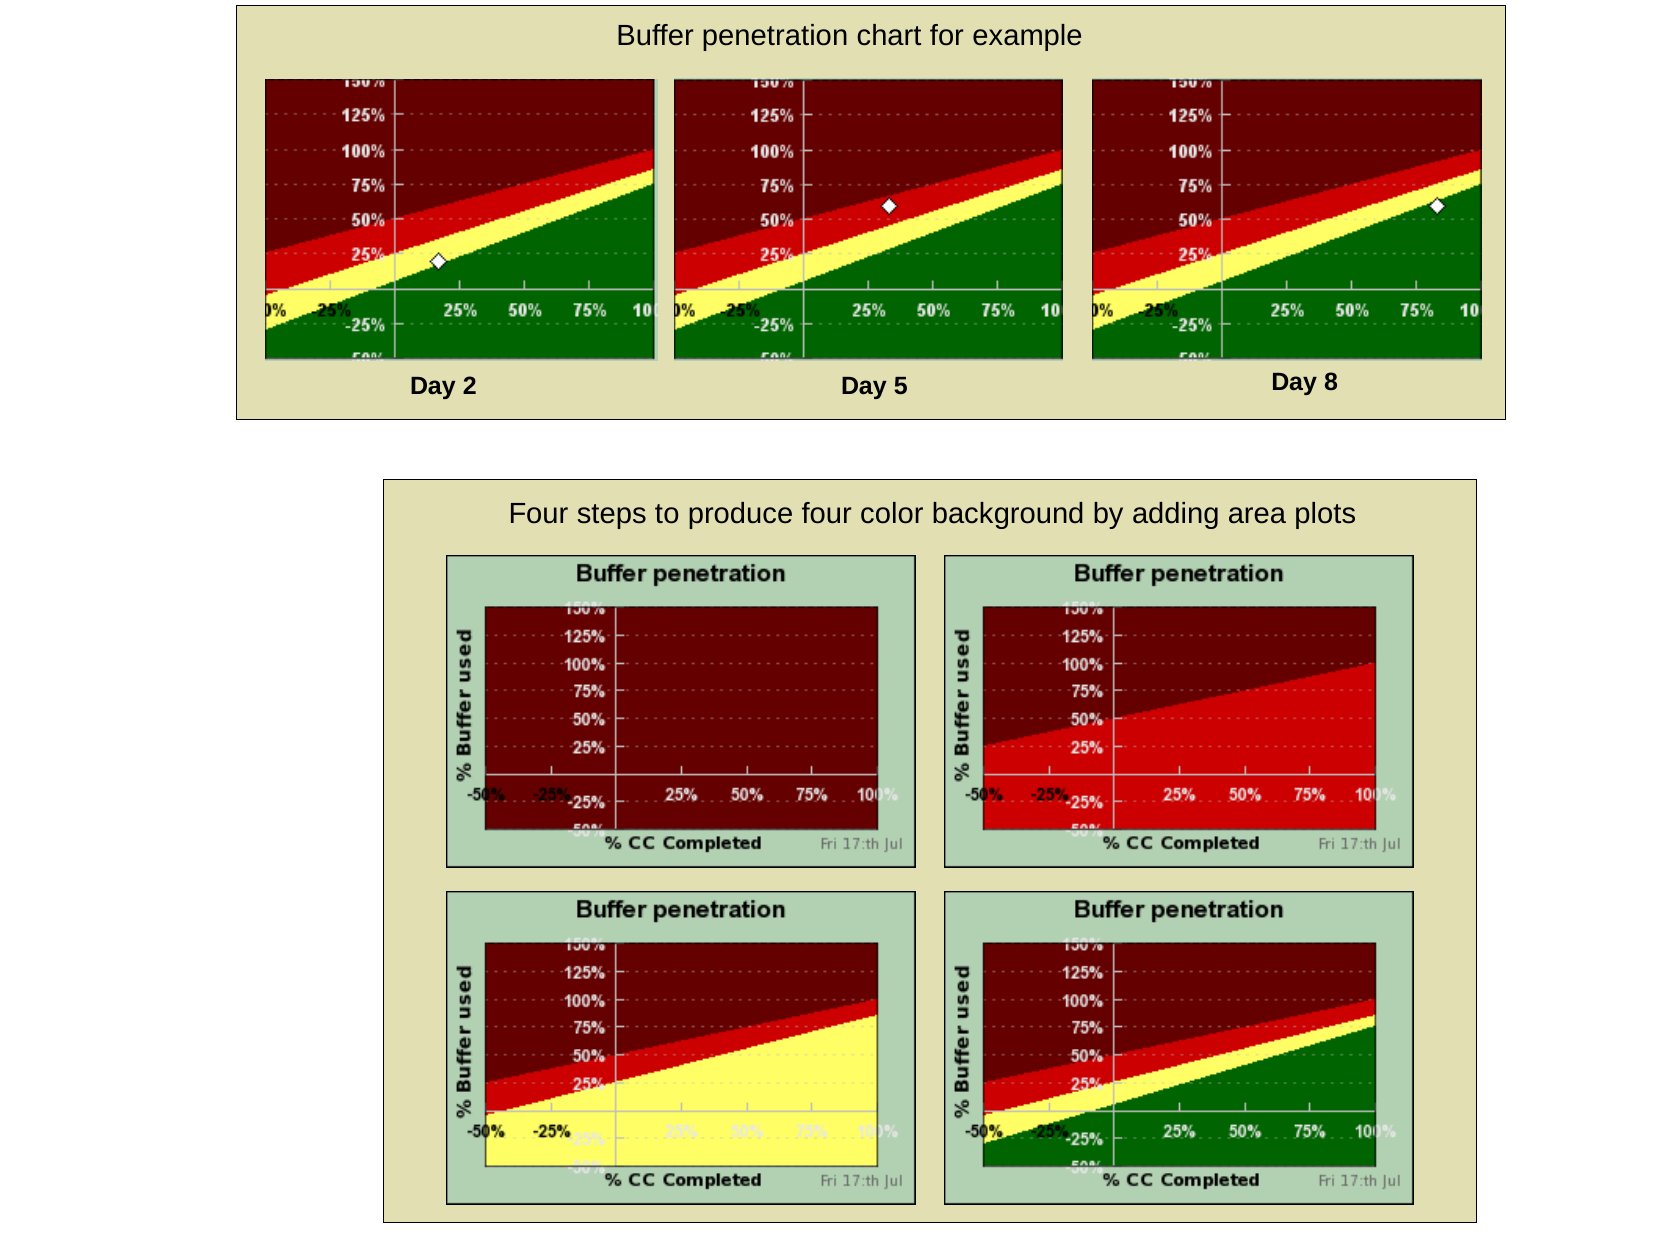

Buffer penetration chart for example
Day 8
Day 2
Day 5
Four steps to produce four color background by adding area plots